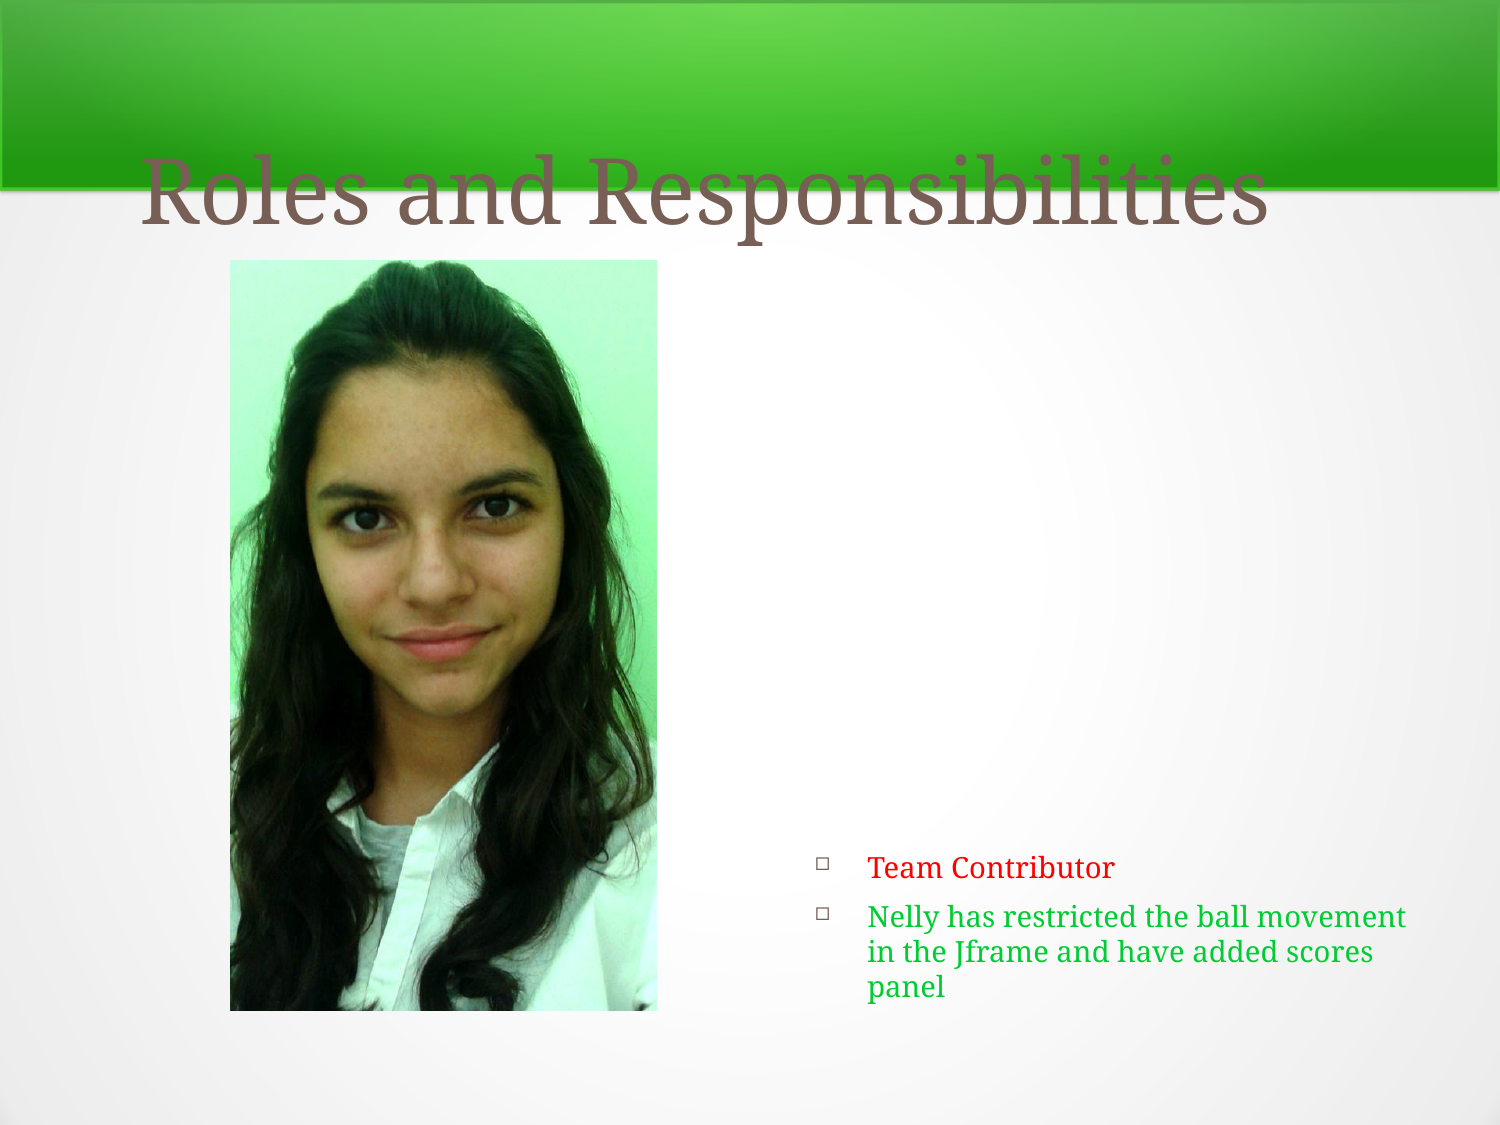

Roles and Responsibilities
# Team Contributor
Nelly has restricted the ball movement in the Jframe and have added scores panel